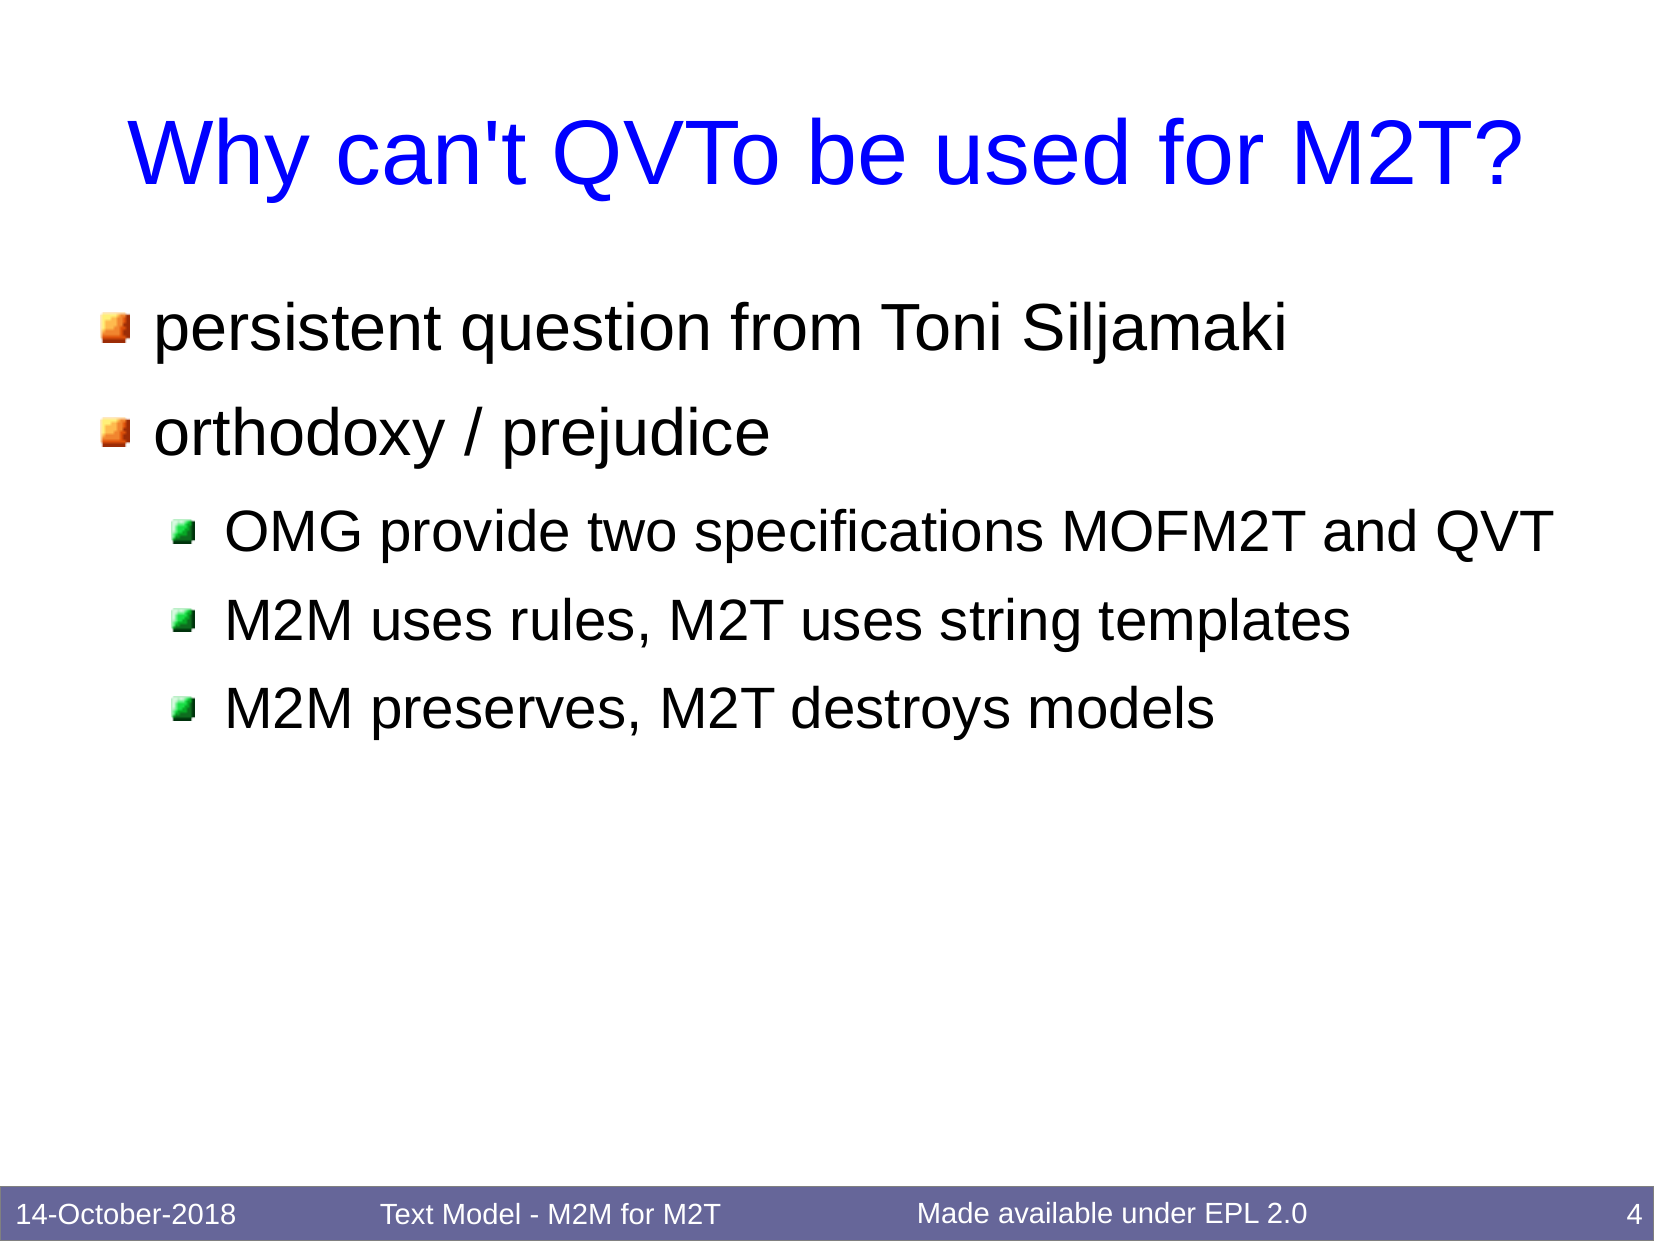

# Why can't QVTo be used for M2T?
persistent question from Toni Siljamaki
orthodoxy / prejudice
OMG provide two specifications MOFM2T and QVT
M2M uses rules, M2T uses string templates
M2M preserves, M2T destroys models
14-October-2018
Text Model - M2M for M2T
4